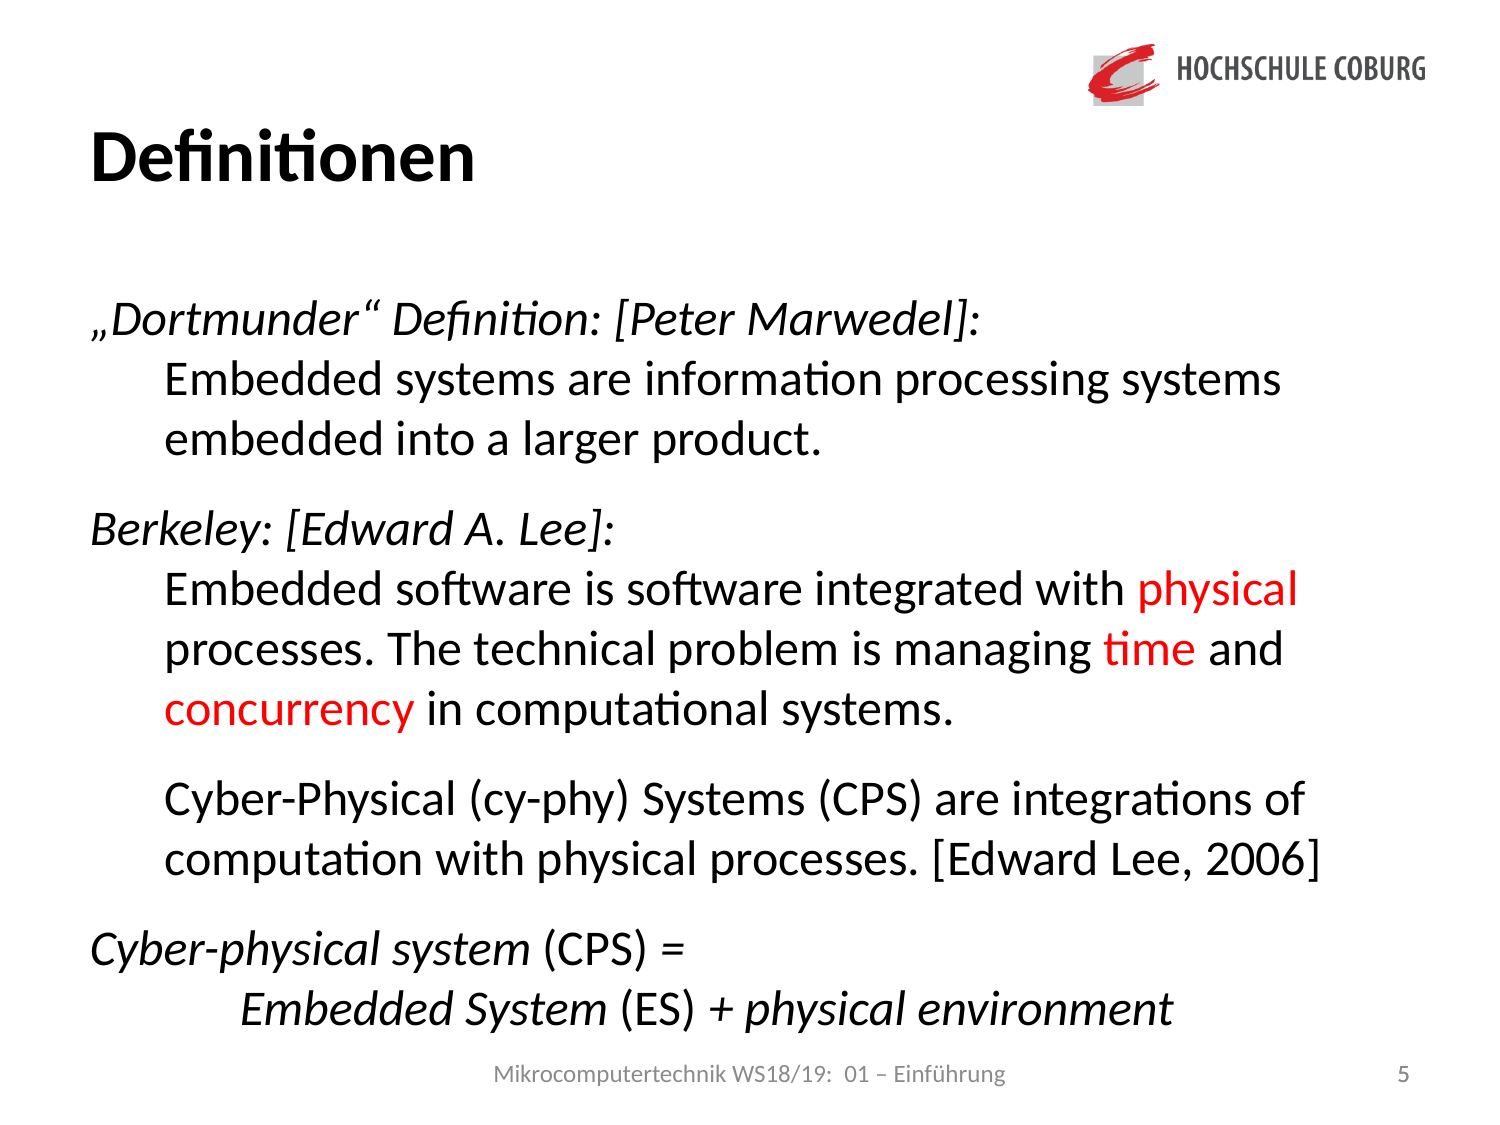

# Definitionen
„Dortmunder“ Definition: [Peter Marwedel]:
	Embedded systems are information processing systems
	embedded into a larger product.
Berkeley: [Edward A. Lee]:
	Embedded software is software integrated with physical
	processes. The technical problem is managing time and
	concurrency in computational systems.
	Cyber-Physical (cy-phy) Systems (CPS) are integrations of
	computation with physical processes. [Edward Lee, 2006]
Cyber-physical system (CPS) =
		Embedded System (ES) + physical environment
MCT01: Einführung
5